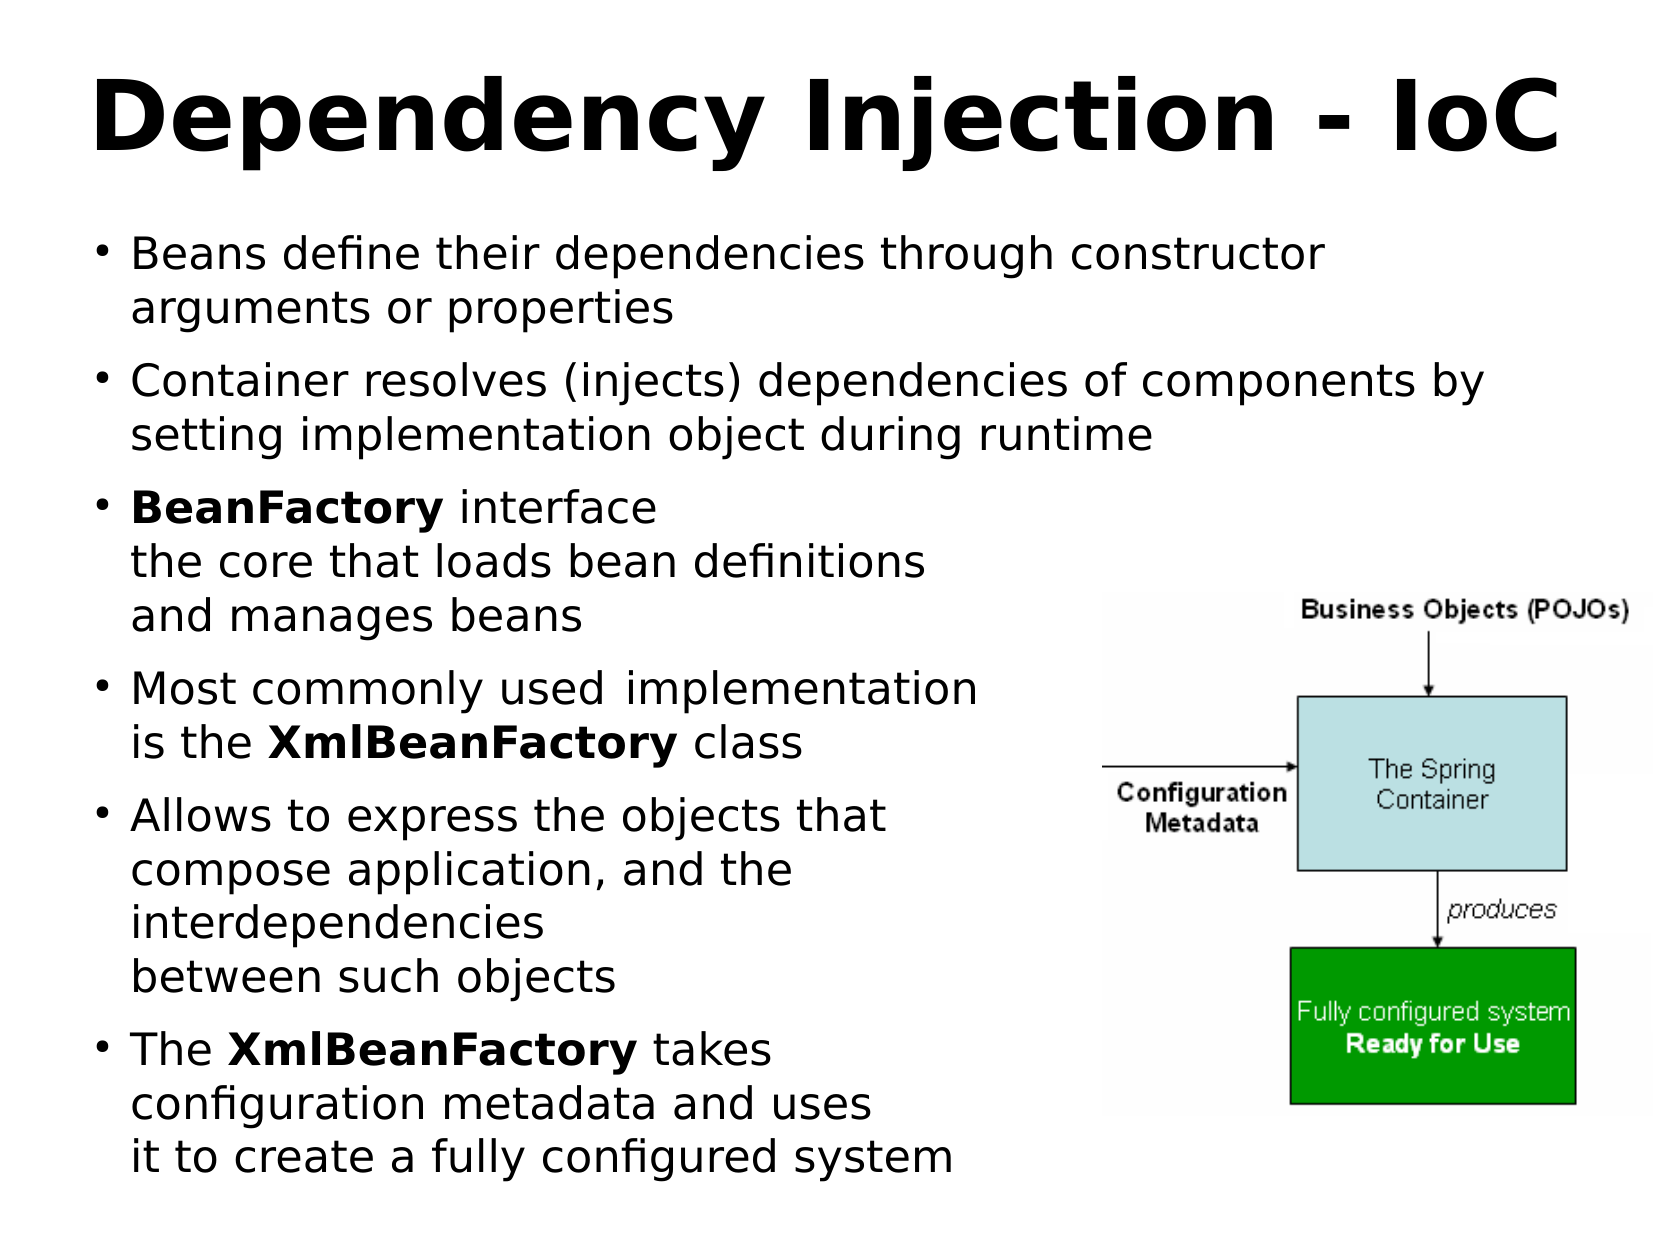

# Dependency Injection - IoC
Beans define their dependencies through constructor arguments or properties
Container resolves (injects) dependencies of components by setting implementation object during runtime
BeanFactory interface
the core that loads bean definitions
and manages beans
Most commonly used 	implementation
is the XmlBeanFactory class
Allows to express the objects that
compose application, and the
interdependencies
between such objects
The XmlBeanFactory takes
configuration metadata and uses
it to create a fully configured system